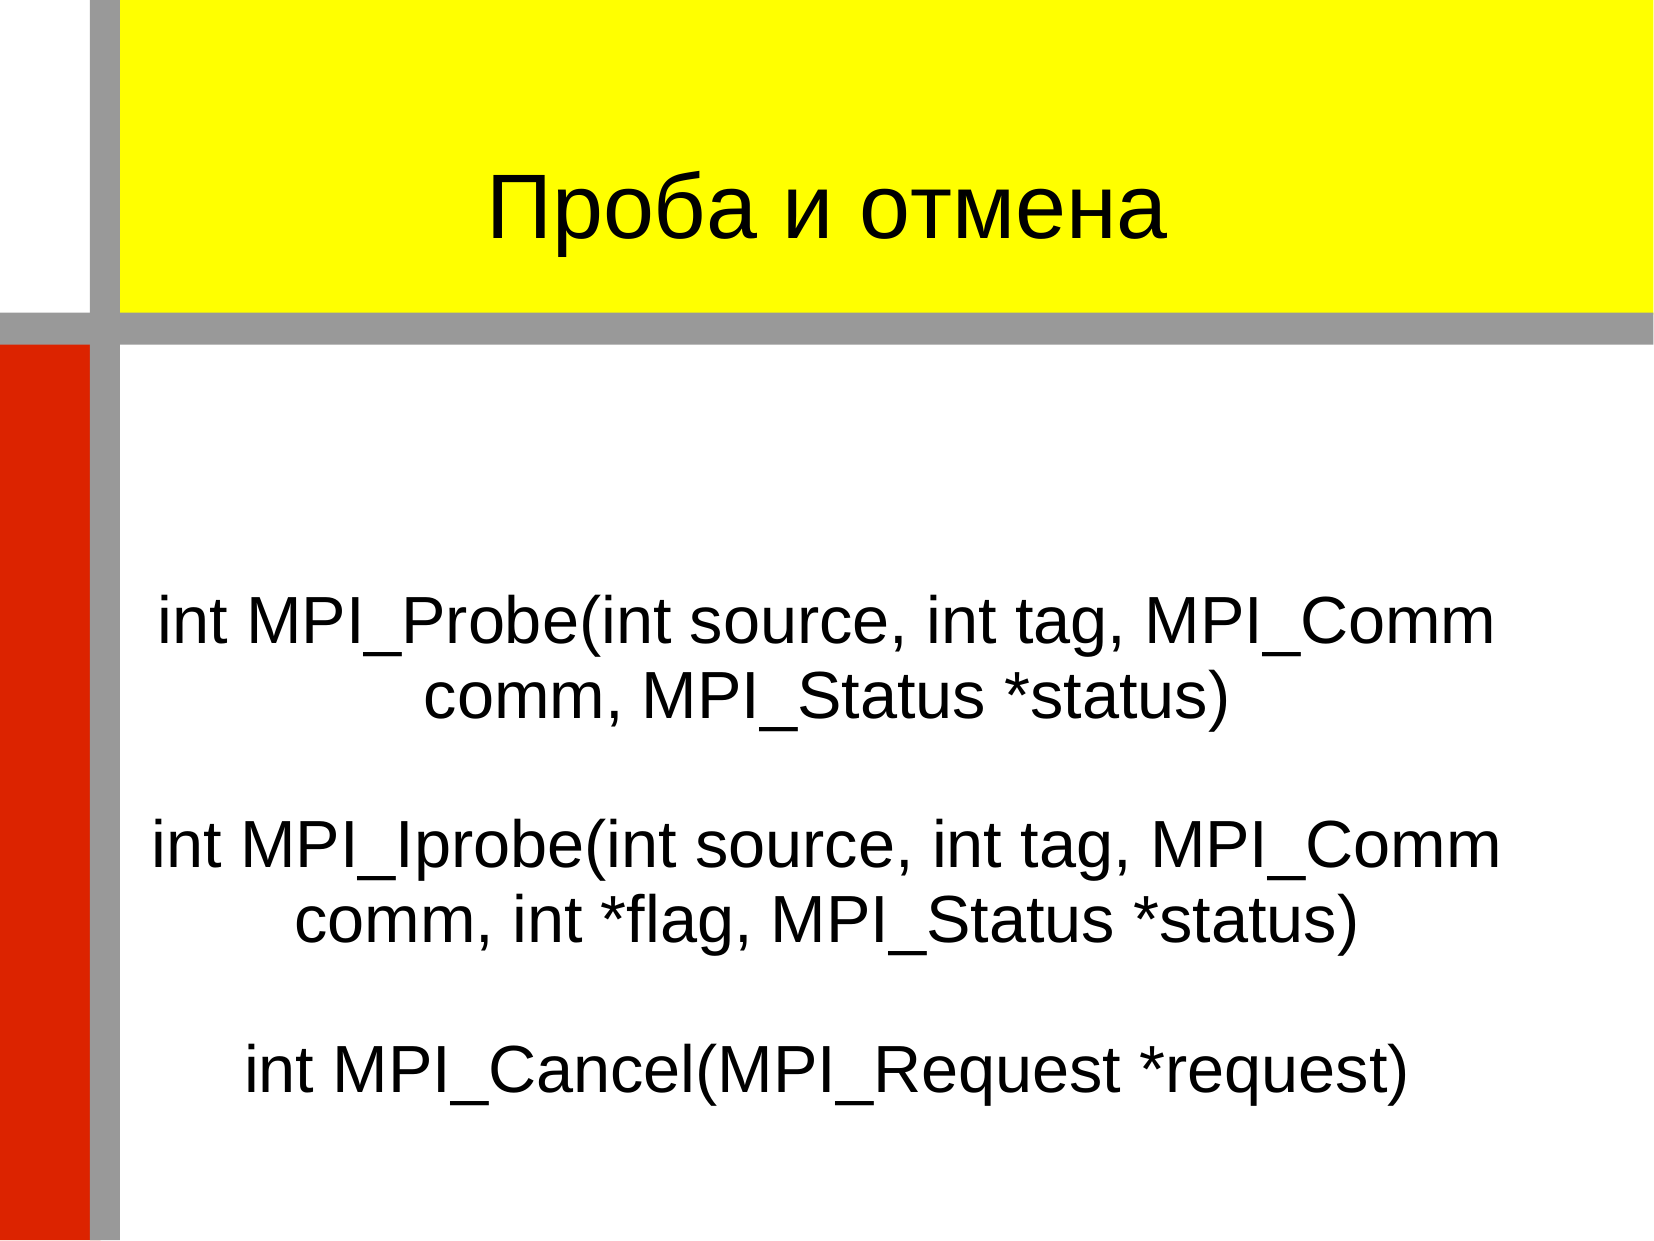

# Проба и отмена
int MPI_Probe(int source, int tag, MPI_Comm comm, MPI_Status *status)
int MPI_Iprobe(int source, int tag, MPI_Comm comm, int *flag, MPI_Status *status)
int MPI_Cancel(MPI_Request *request)